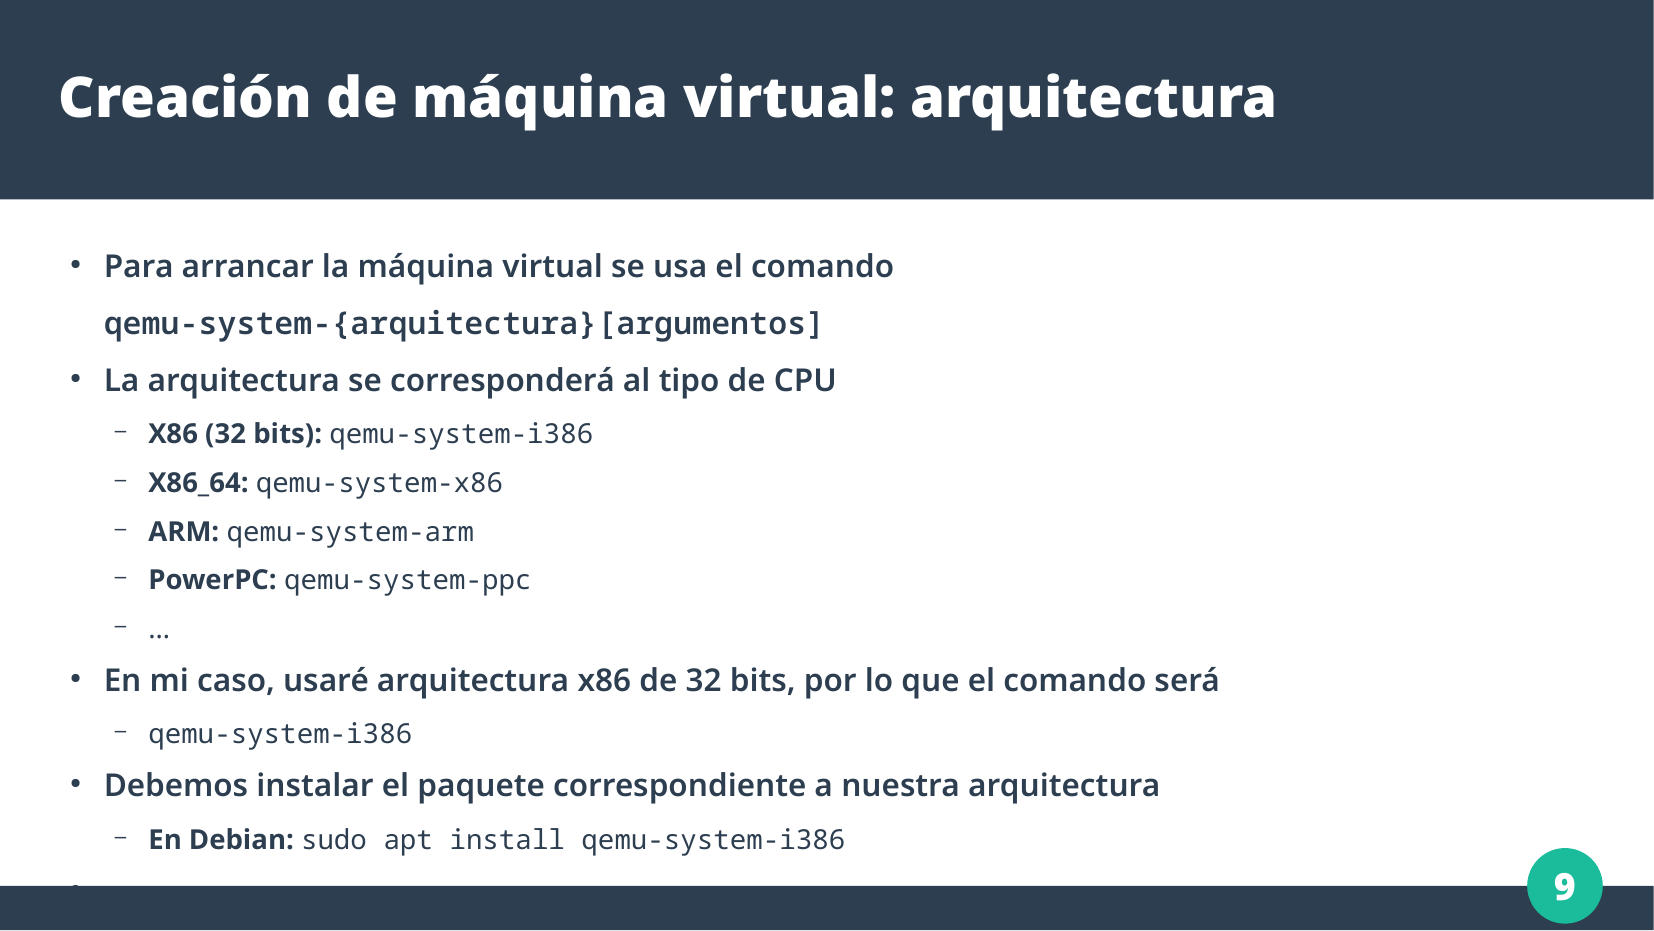

# Creación de máquina virtual: arquitectura
Para arrancar la máquina virtual se usa el comando
qemu-system-{arquitectura}[argumentos]
La arquitectura se corresponderá al tipo de CPU
X86 (32 bits): qemu-system-i386
X86_64: qemu-system-x86
ARM: qemu-system-arm
PowerPC: qemu-system-ppc
…
En mi caso, usaré arquitectura x86 de 32 bits, por lo que el comando será
qemu-system-i386
Debemos instalar el paquete correspondiente a nuestra arquitectura
En Debian: sudo apt install qemu-system-i386